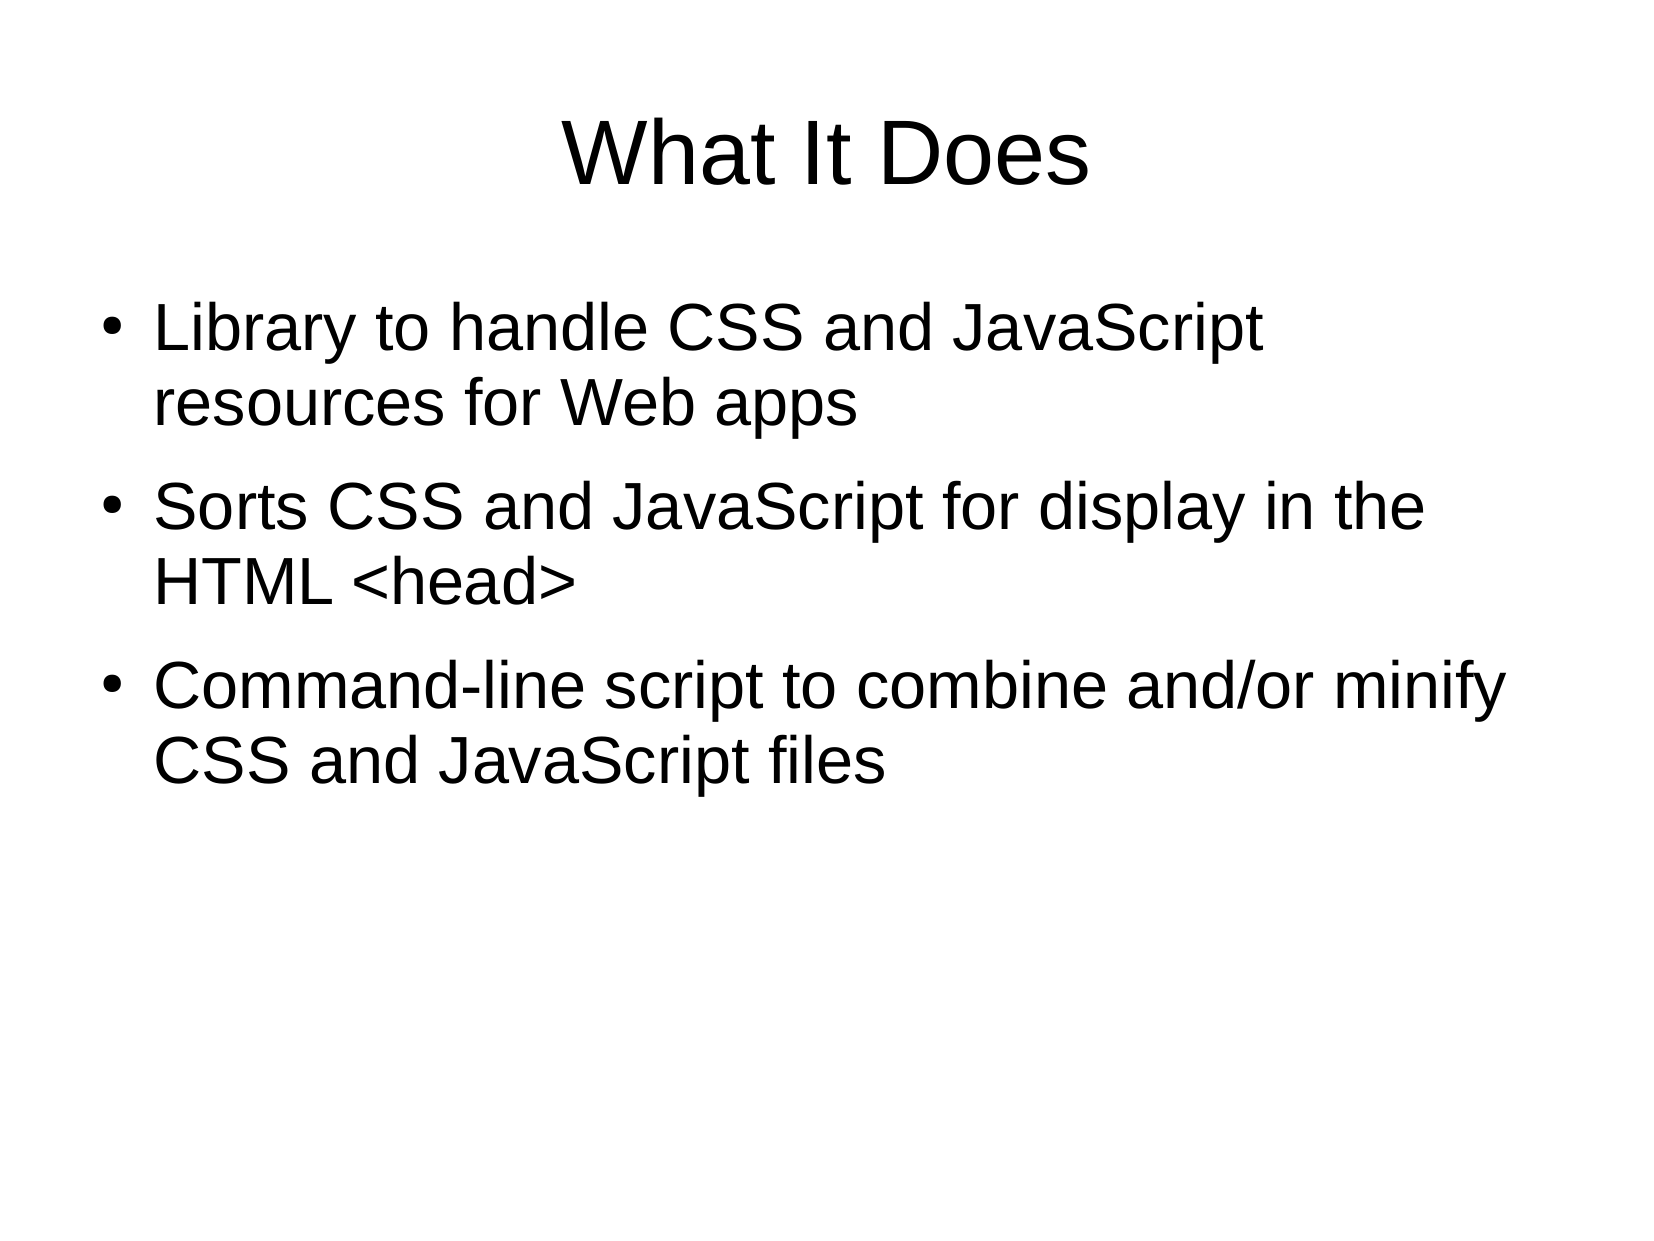

# What It Does
Library to handle CSS and JavaScript resources for Web apps
Sorts CSS and JavaScript for display in the HTML <head>
Command-line script to combine and/or minify CSS and JavaScript files